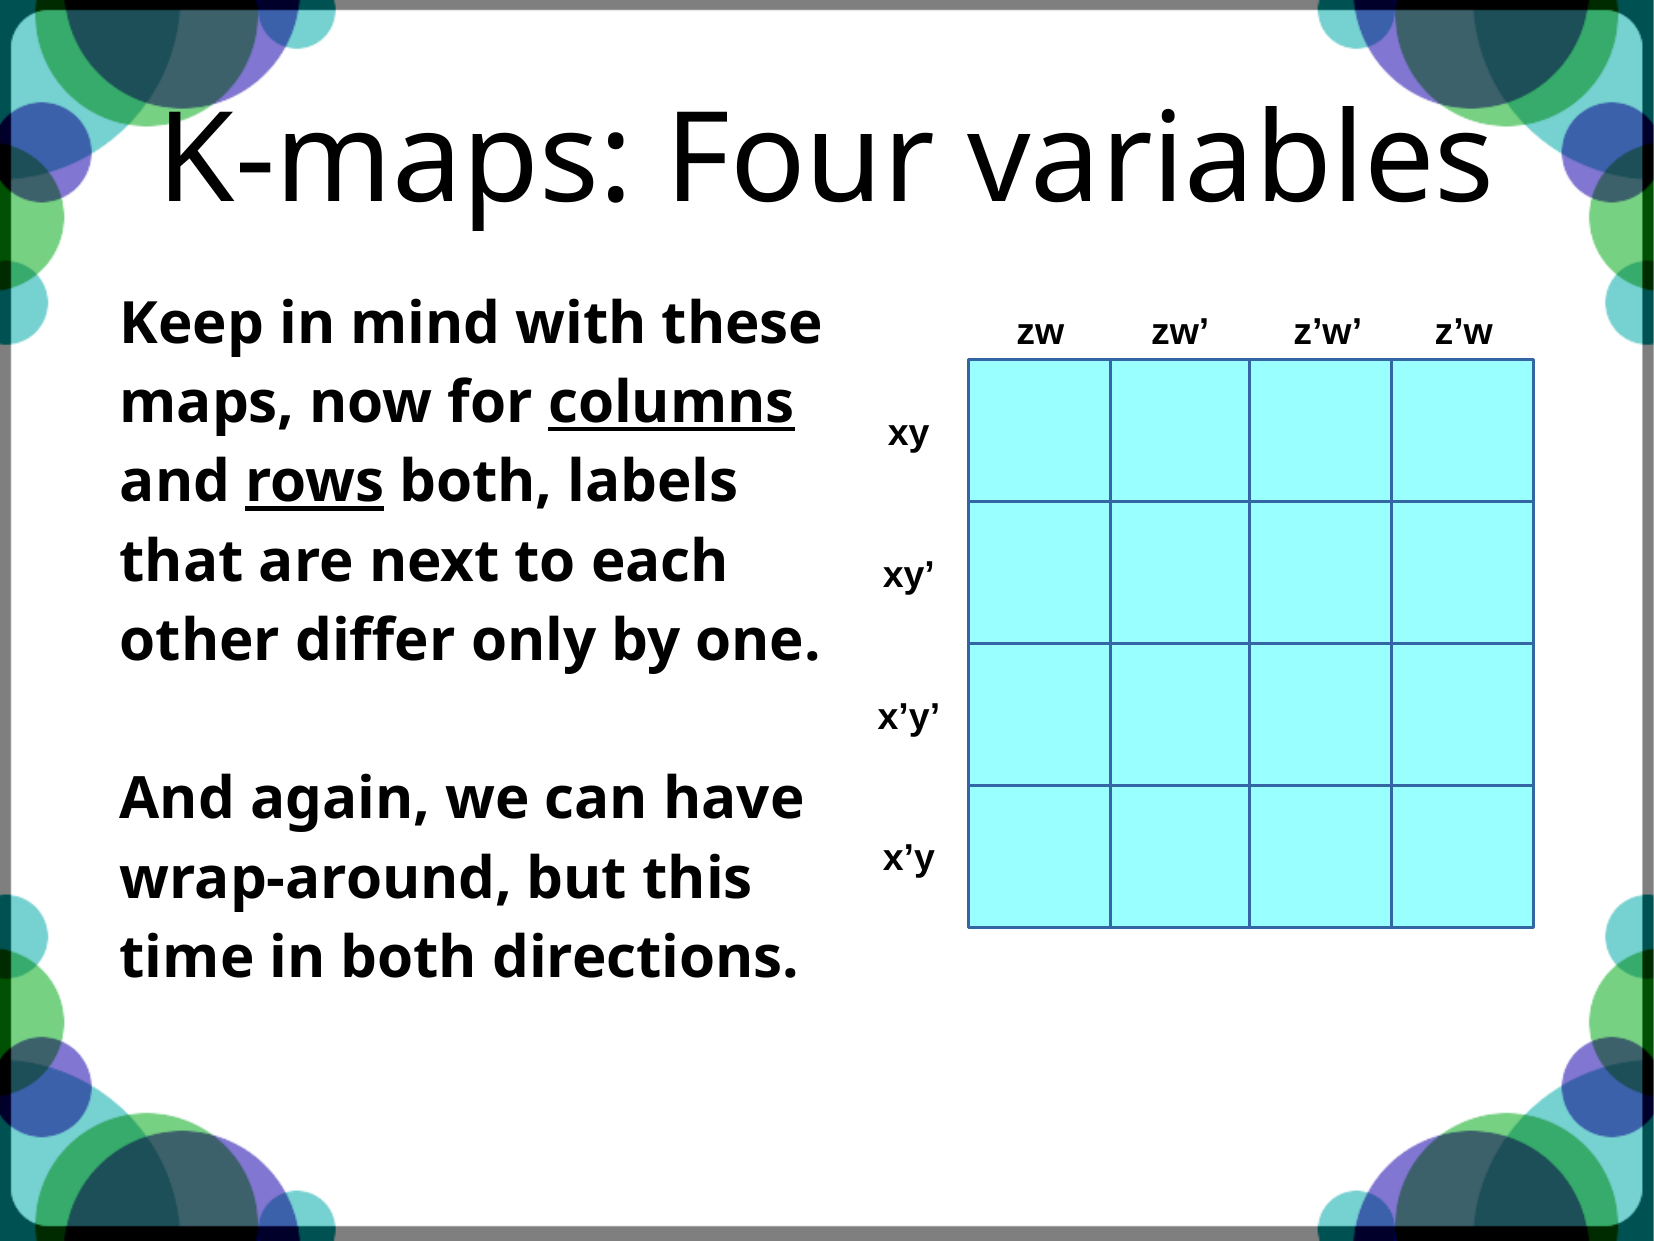

# K-maps: Four variables
Keep in mind with these maps, now for columns and rows both, labels that are next to each other differ only by one.
And again, we can have wrap-around, but this time in both directions.
zw
zw’
z’w’
z’w
xy
xy’
x’y’
x’y